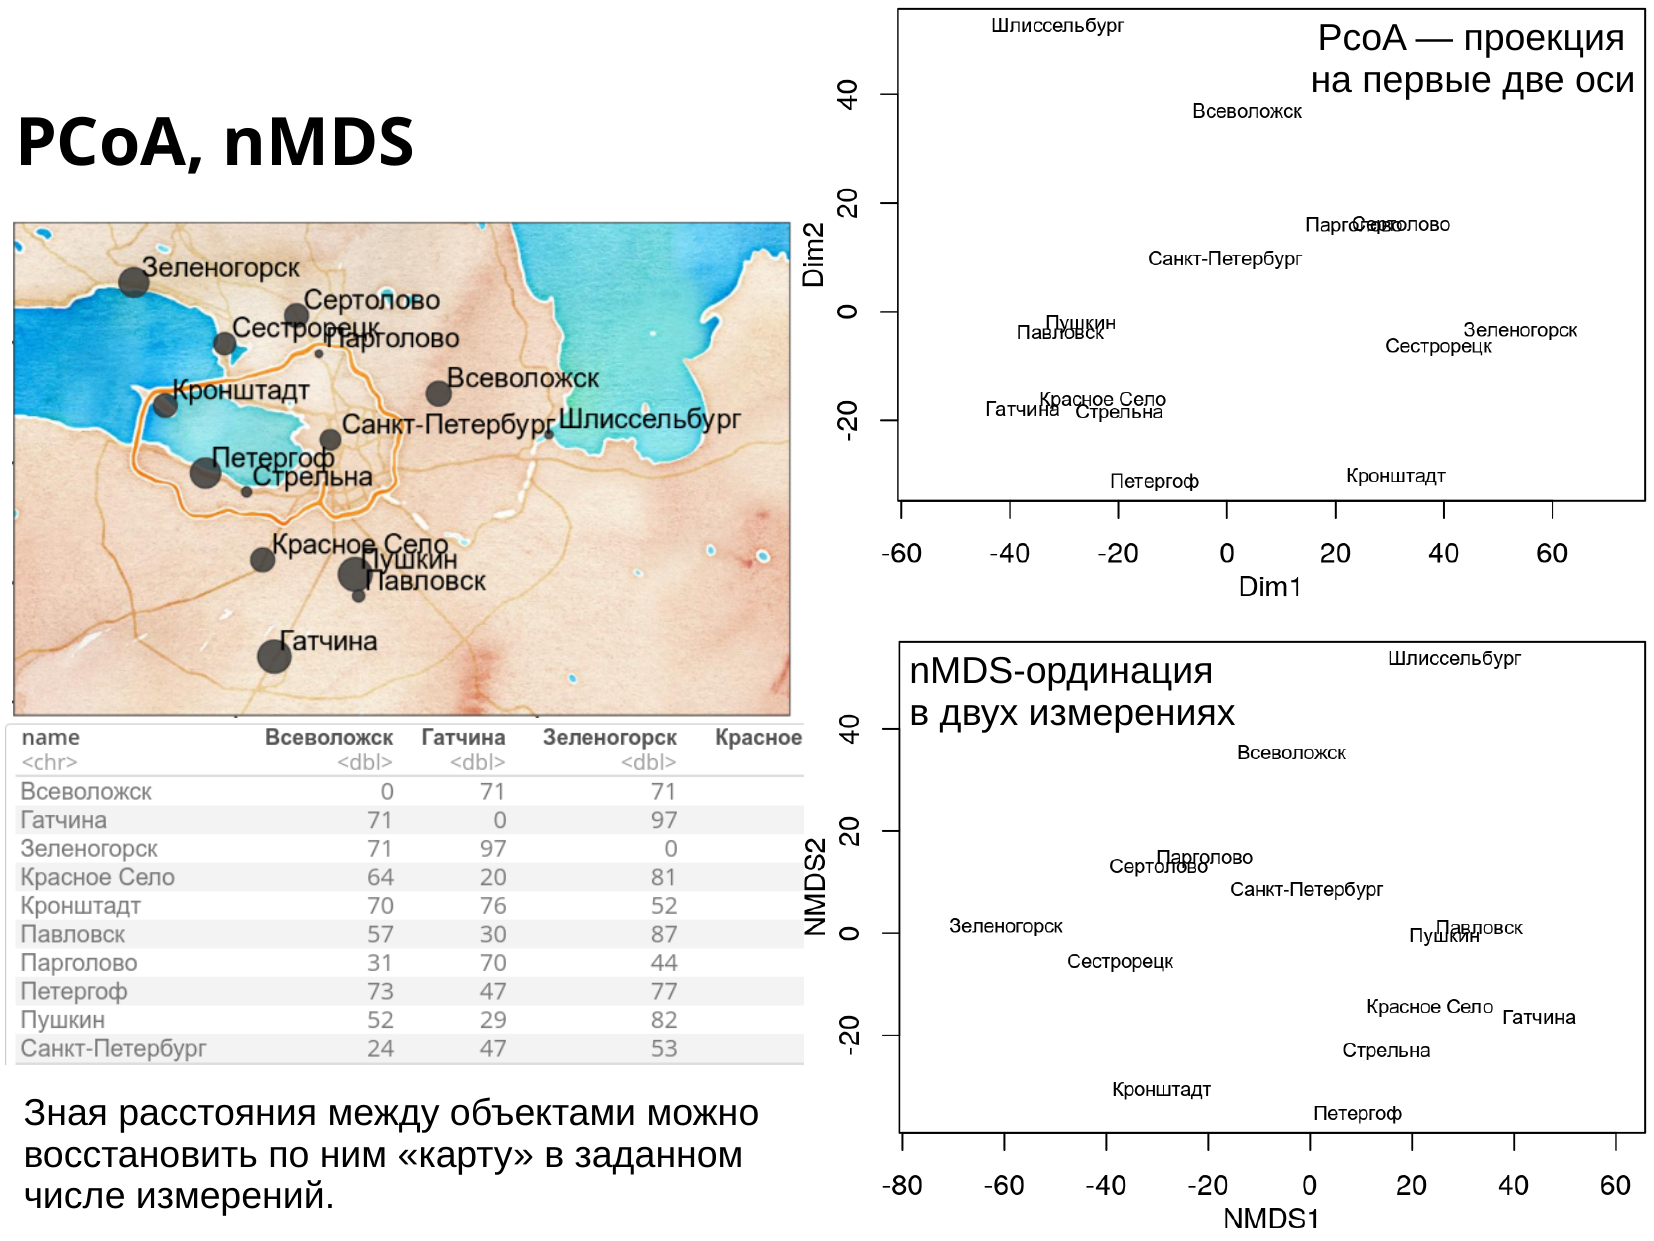

PcoA — проекция
на первые две оси
# PCoA, nMDS
nMDS-ординация
в двух измерениях
Зная расстояния между объектами можно восстановить по ним «карту» в заданном числе измерений.